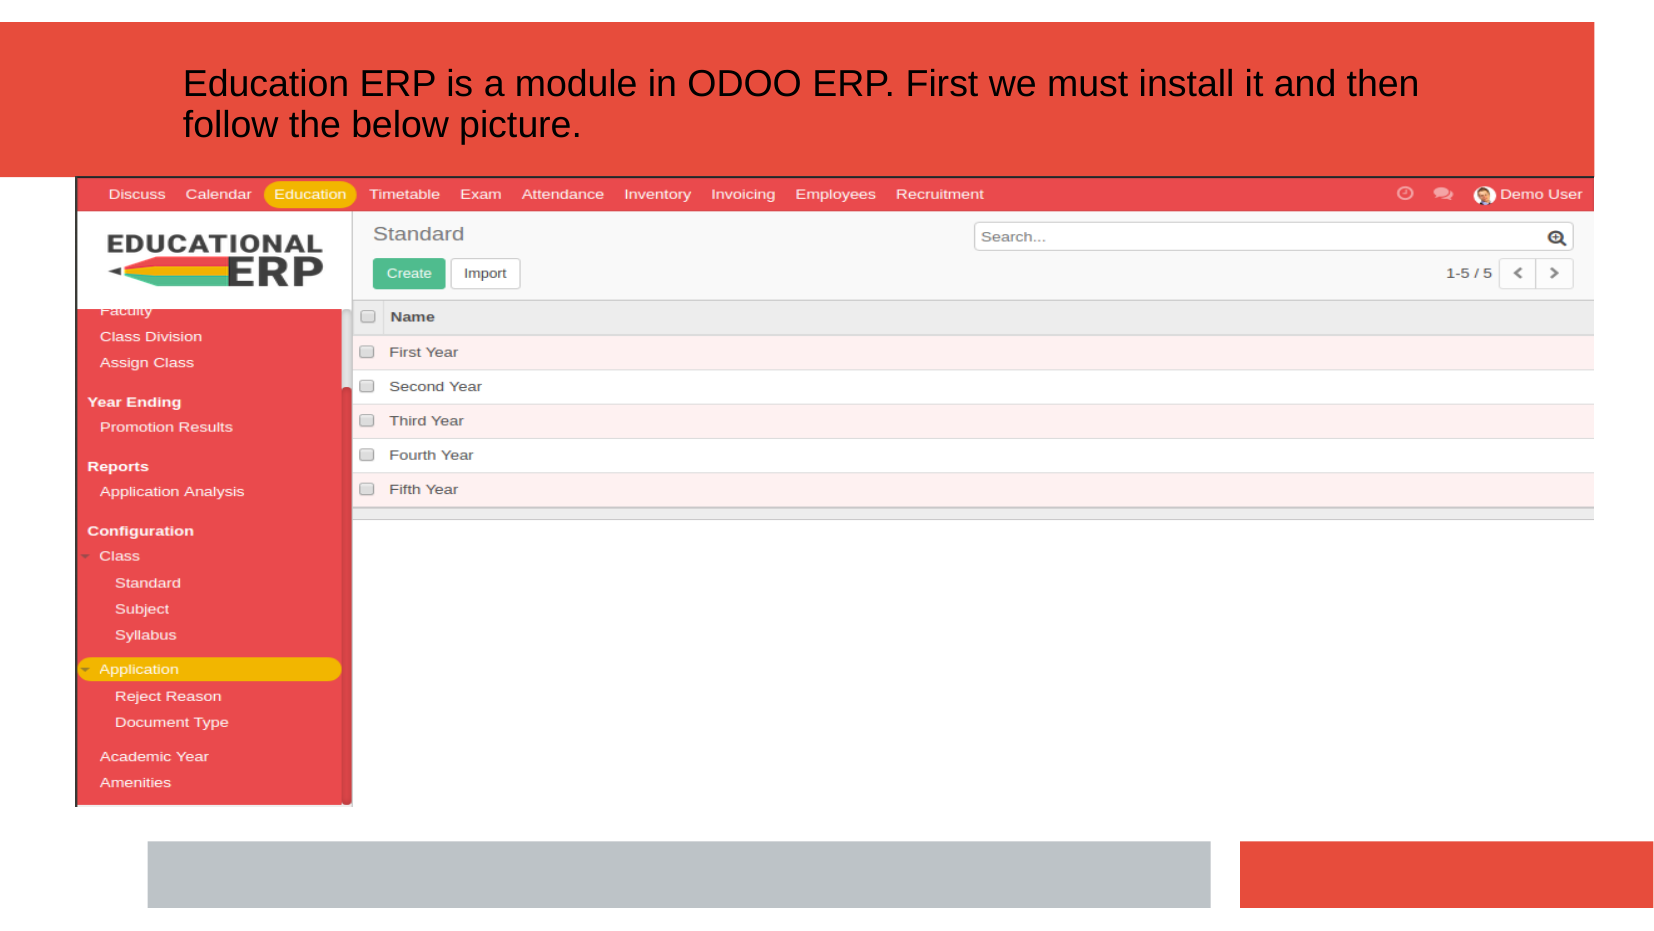

Education ERP is a module in ODOO ERP. First we must install it and then
follow the below picture.